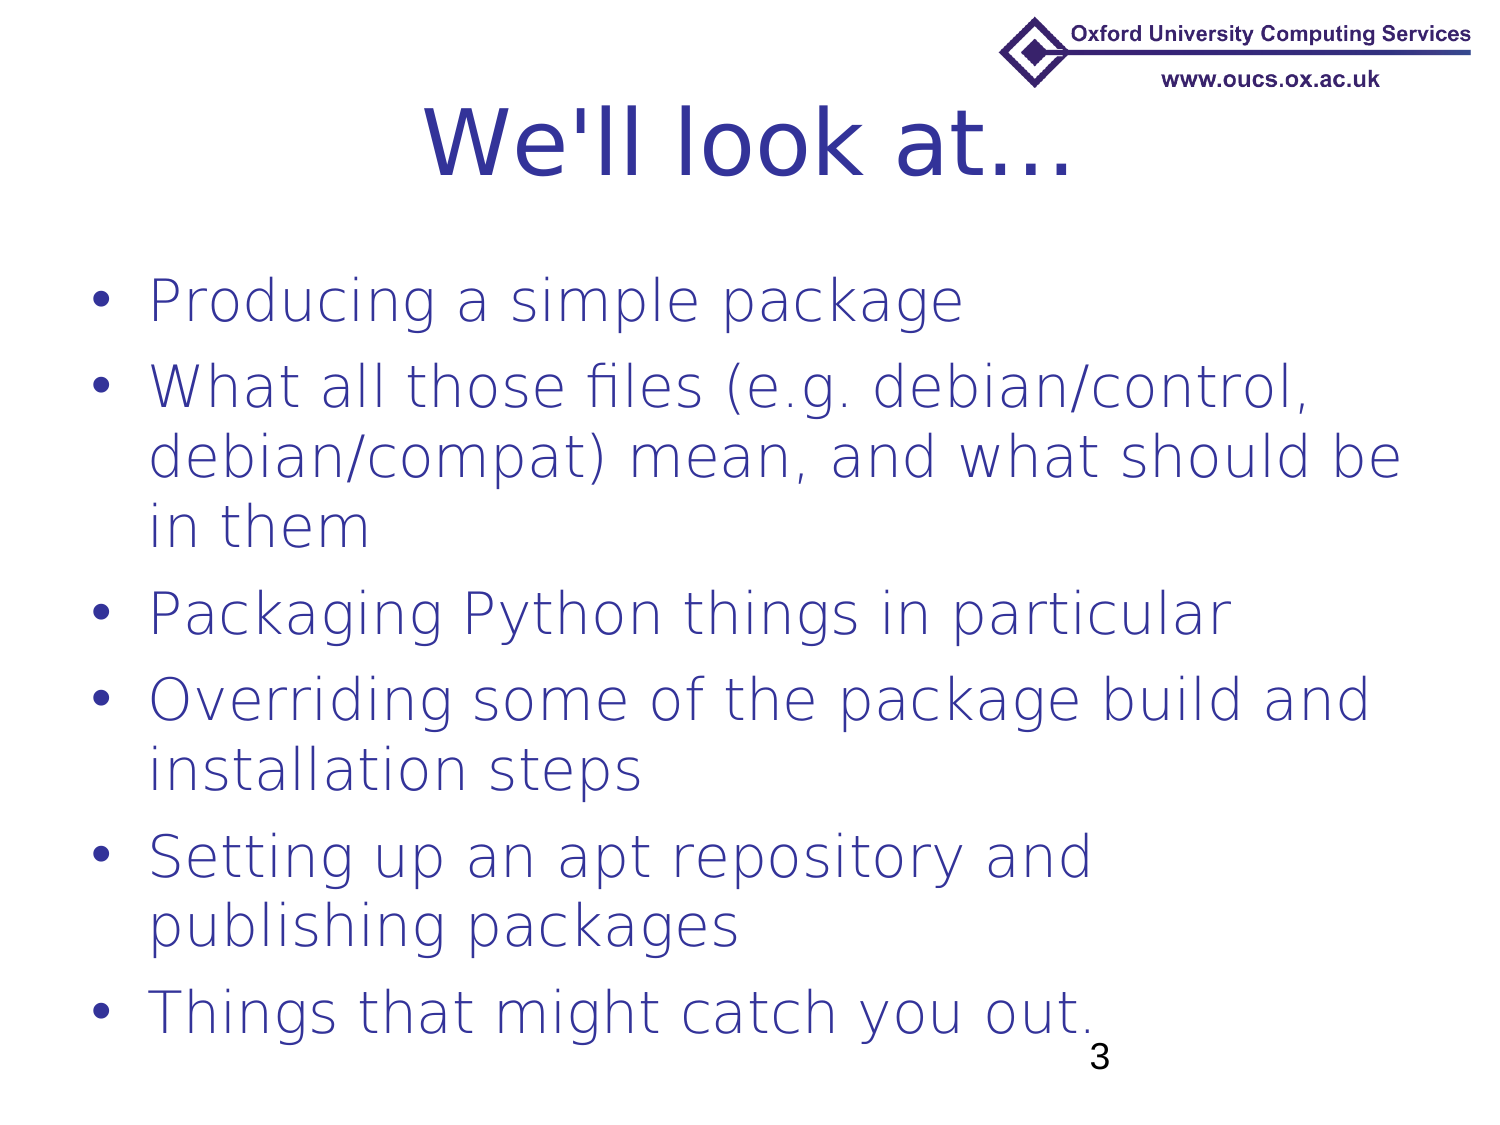

# We'll look at…
Producing a simple package
What all those files (e.g. debian/control, debian/compat) mean, and what should be in them
Packaging Python things in particular
Overriding some of the package build and installation steps
Setting up an apt repository and publishing packages
Things that might catch you out.
3